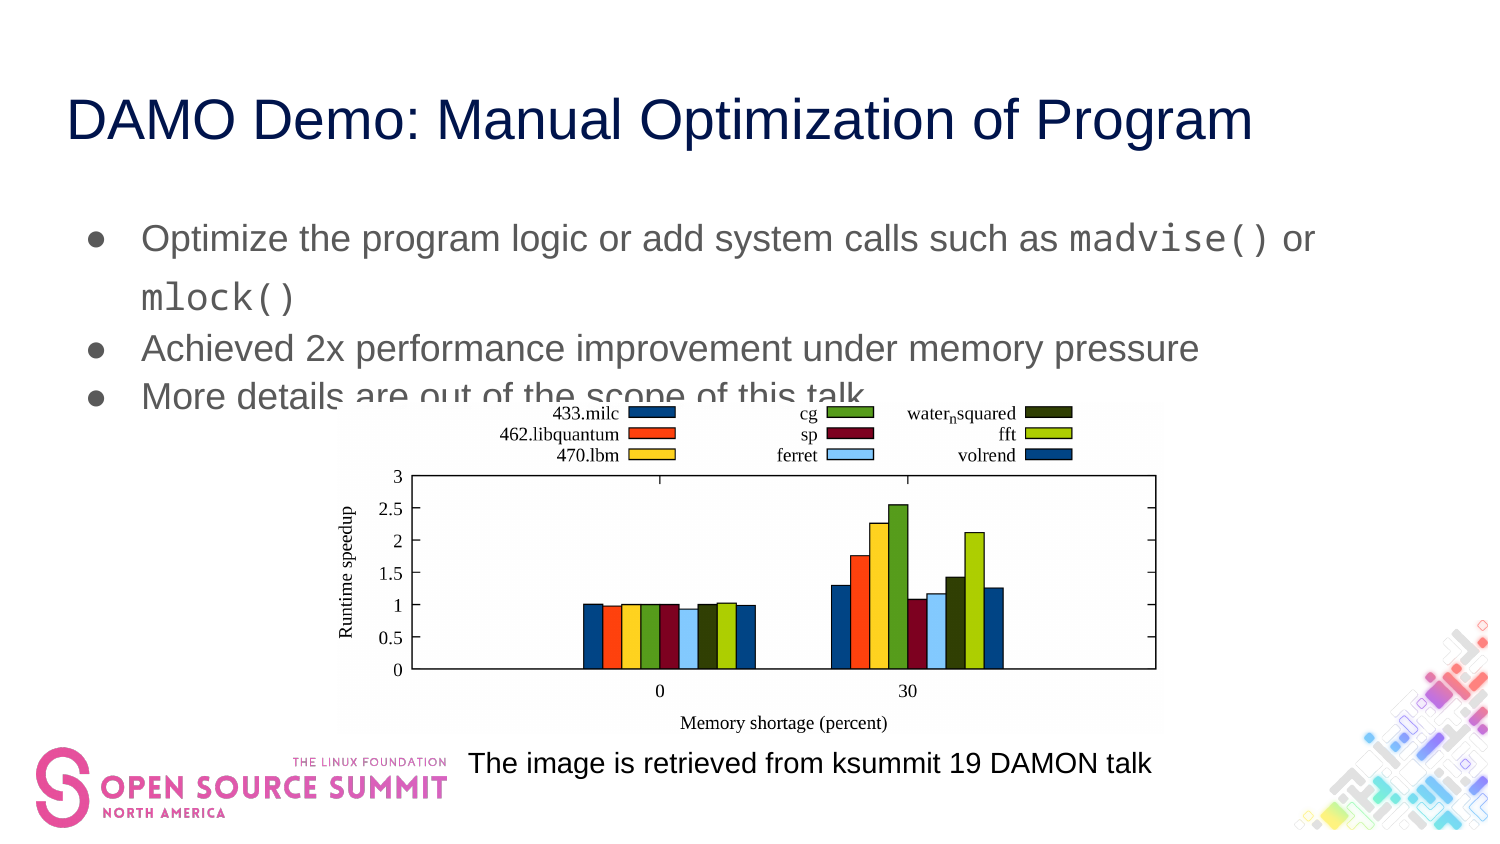

# DAMO Demo: Manual Optimization of Program
Optimize the program logic or add system calls such as madvise() or mlock()
Achieved 2x performance improvement under memory pressure
More details are out of the scope of this talk
The image is retrieved from ksummit 19 DAMON talk